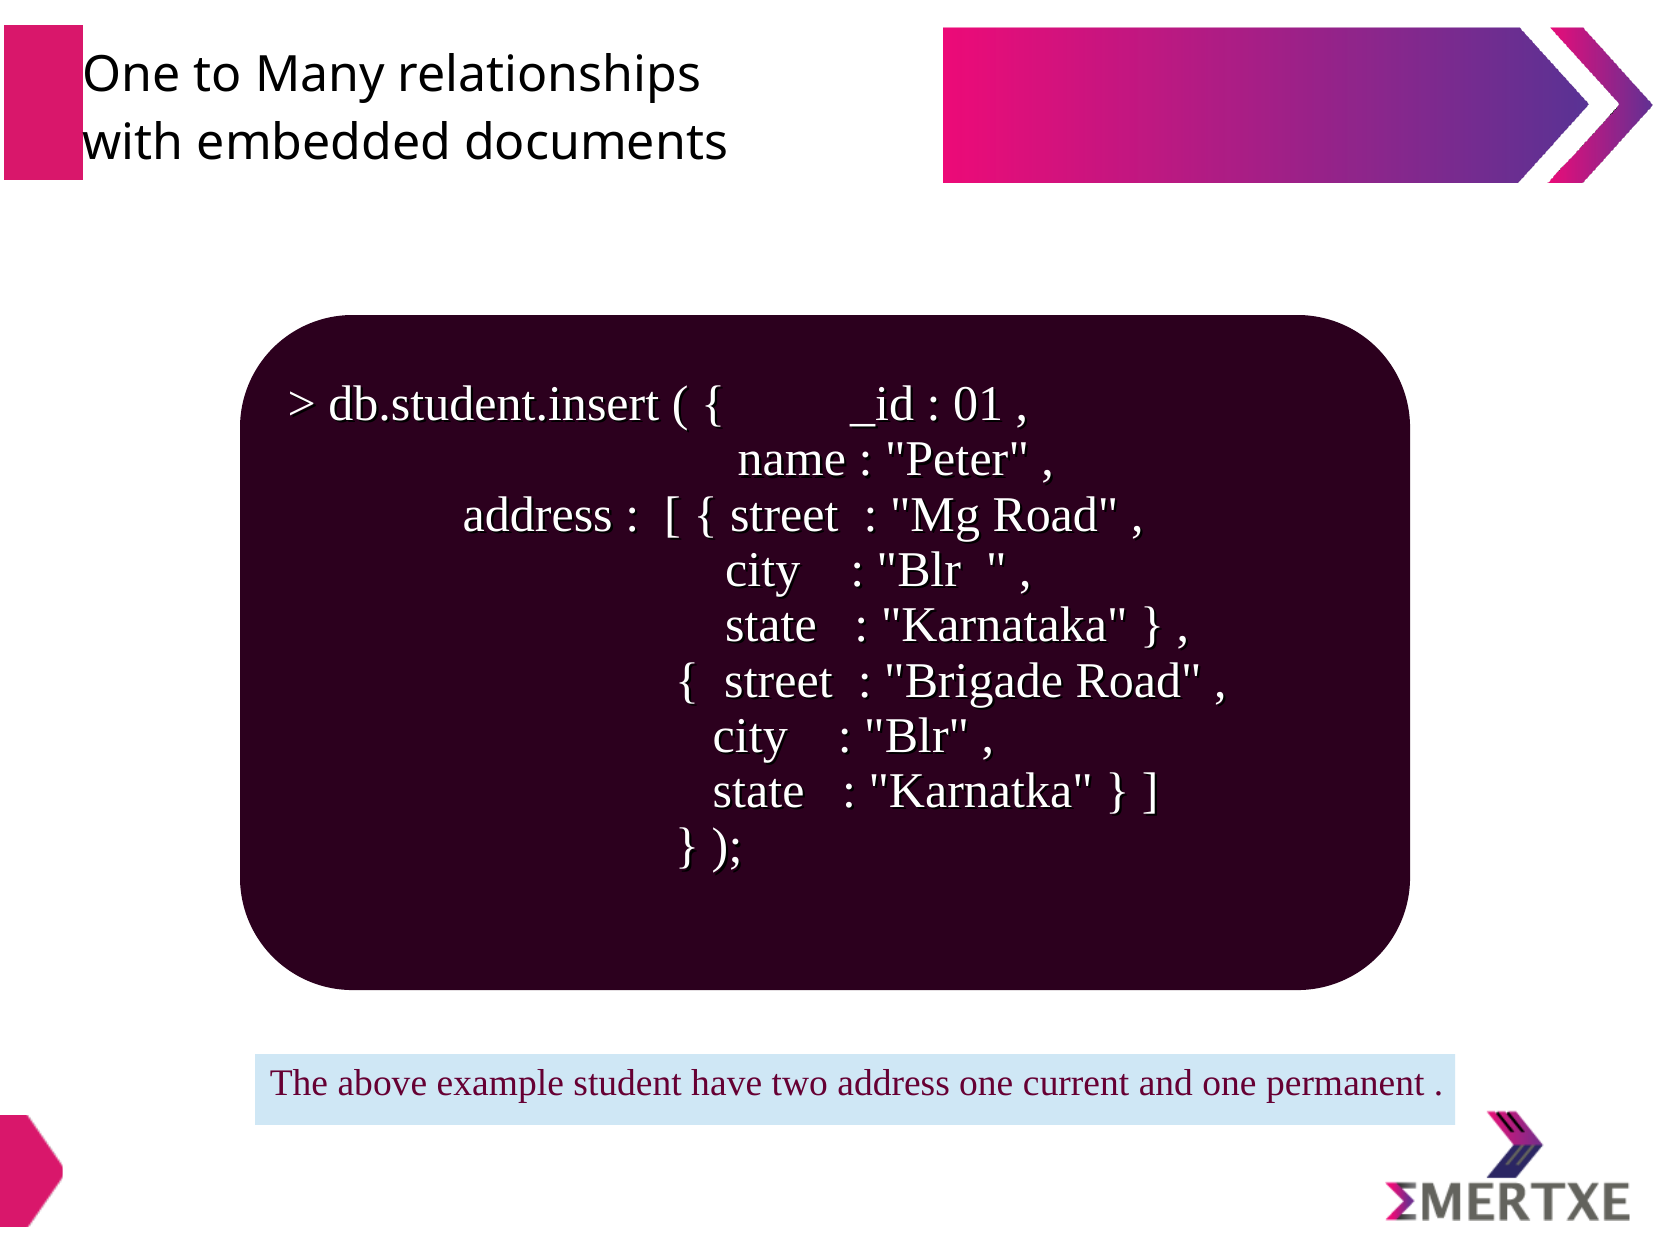

# One to Many relationships with embedded documents
> db.student.insert ( { 	 _id : 01 ,
 			name : "Peter" ,
 address : [ { street : "Mg Road" ,
 city : "Blr " ,
 state : "Karnataka" } ,
 { street : "Brigade Road" ,
 city : "Blr" ,
 state : "Karnatka" } ]
 } );
The above example student have two address one current and one permanent .